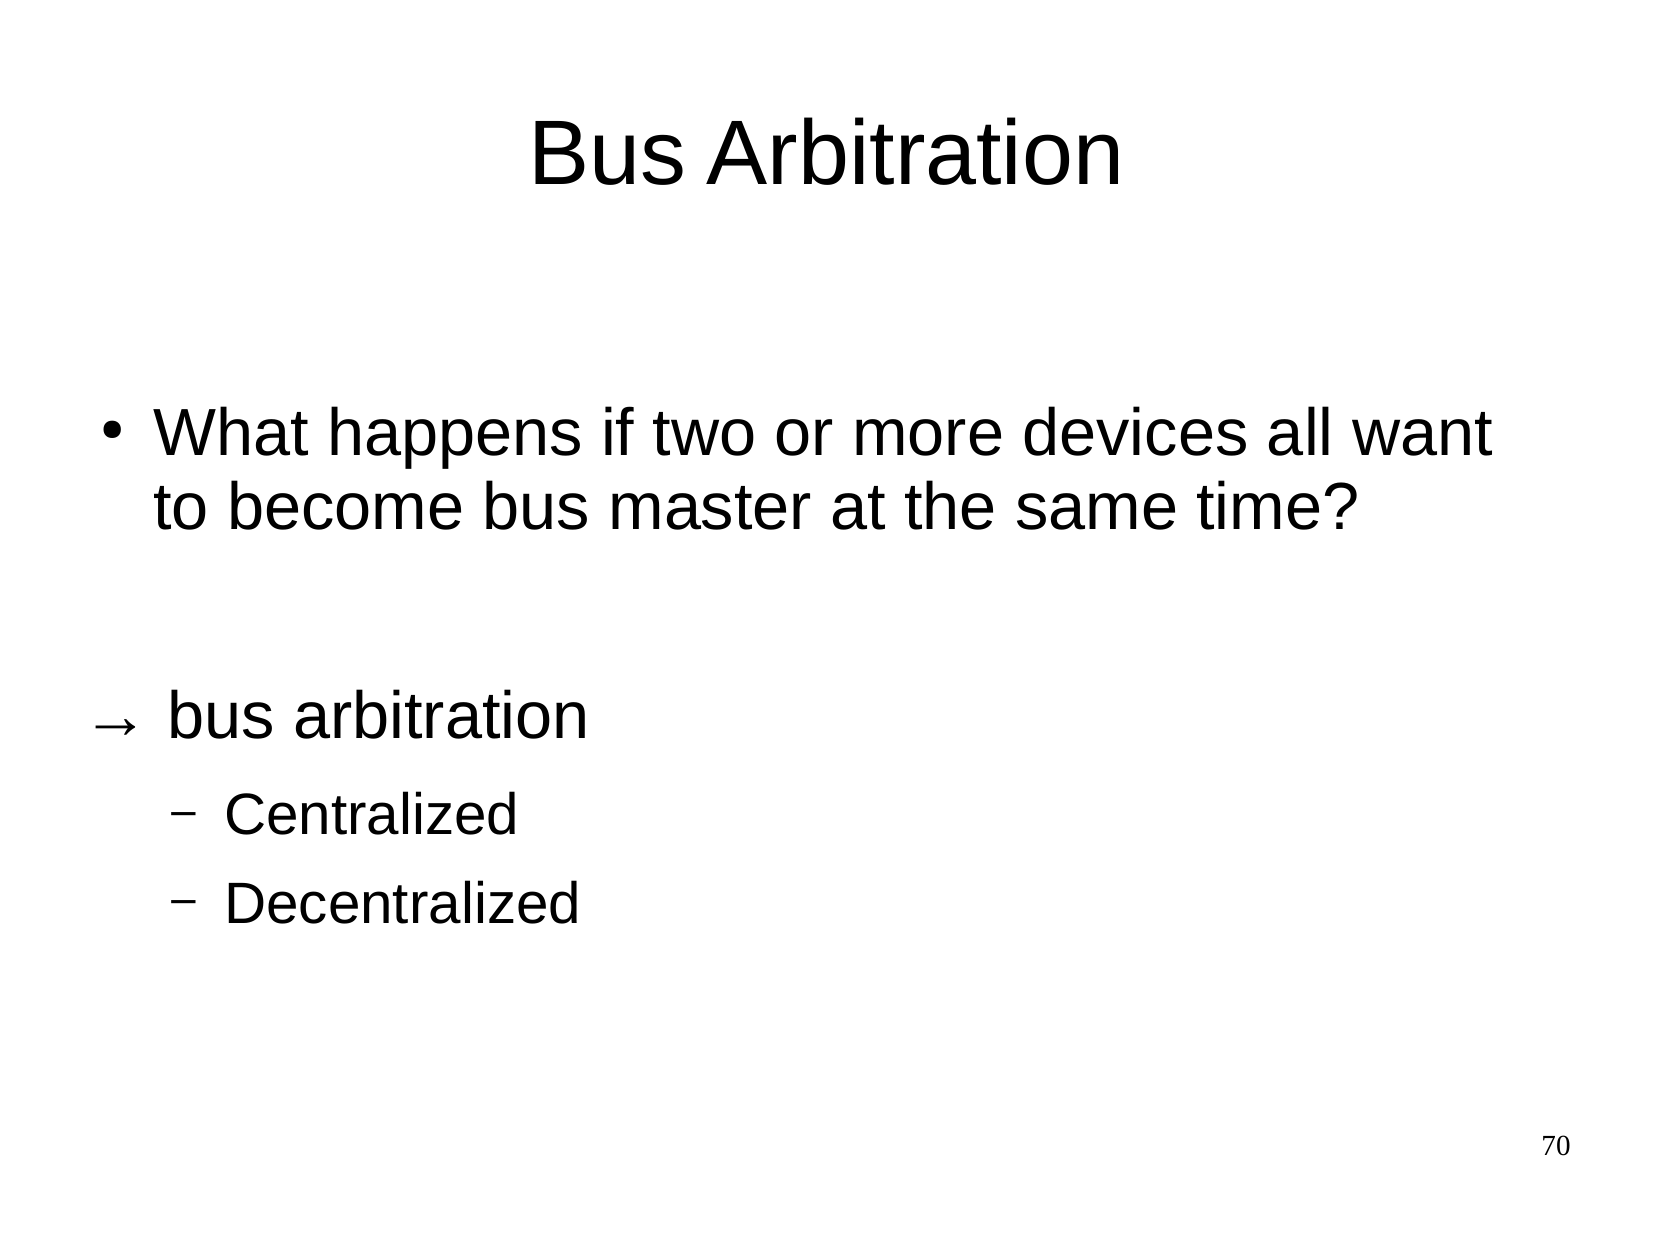

# Bus Arbitration
What happens if two or more devices all want to become bus master at the same time?
→ bus arbitration
Centralized
Decentralized
70